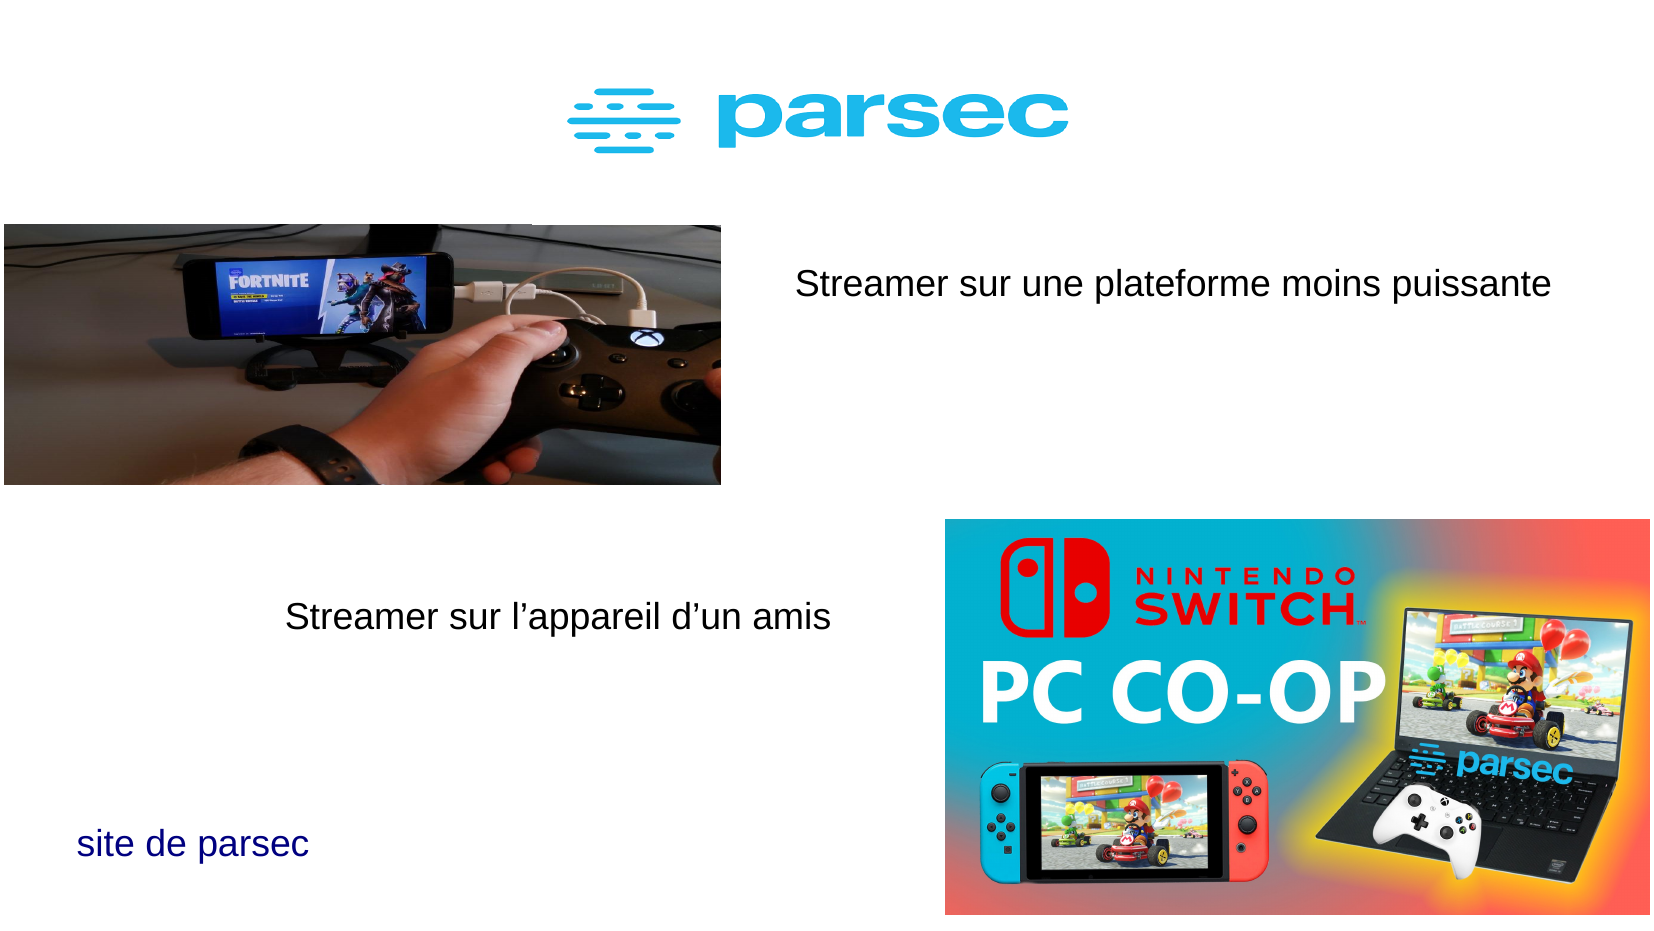

Streamer sur une plateforme moins puissante
Streamer sur l’appareil d’un amis
site de parsec